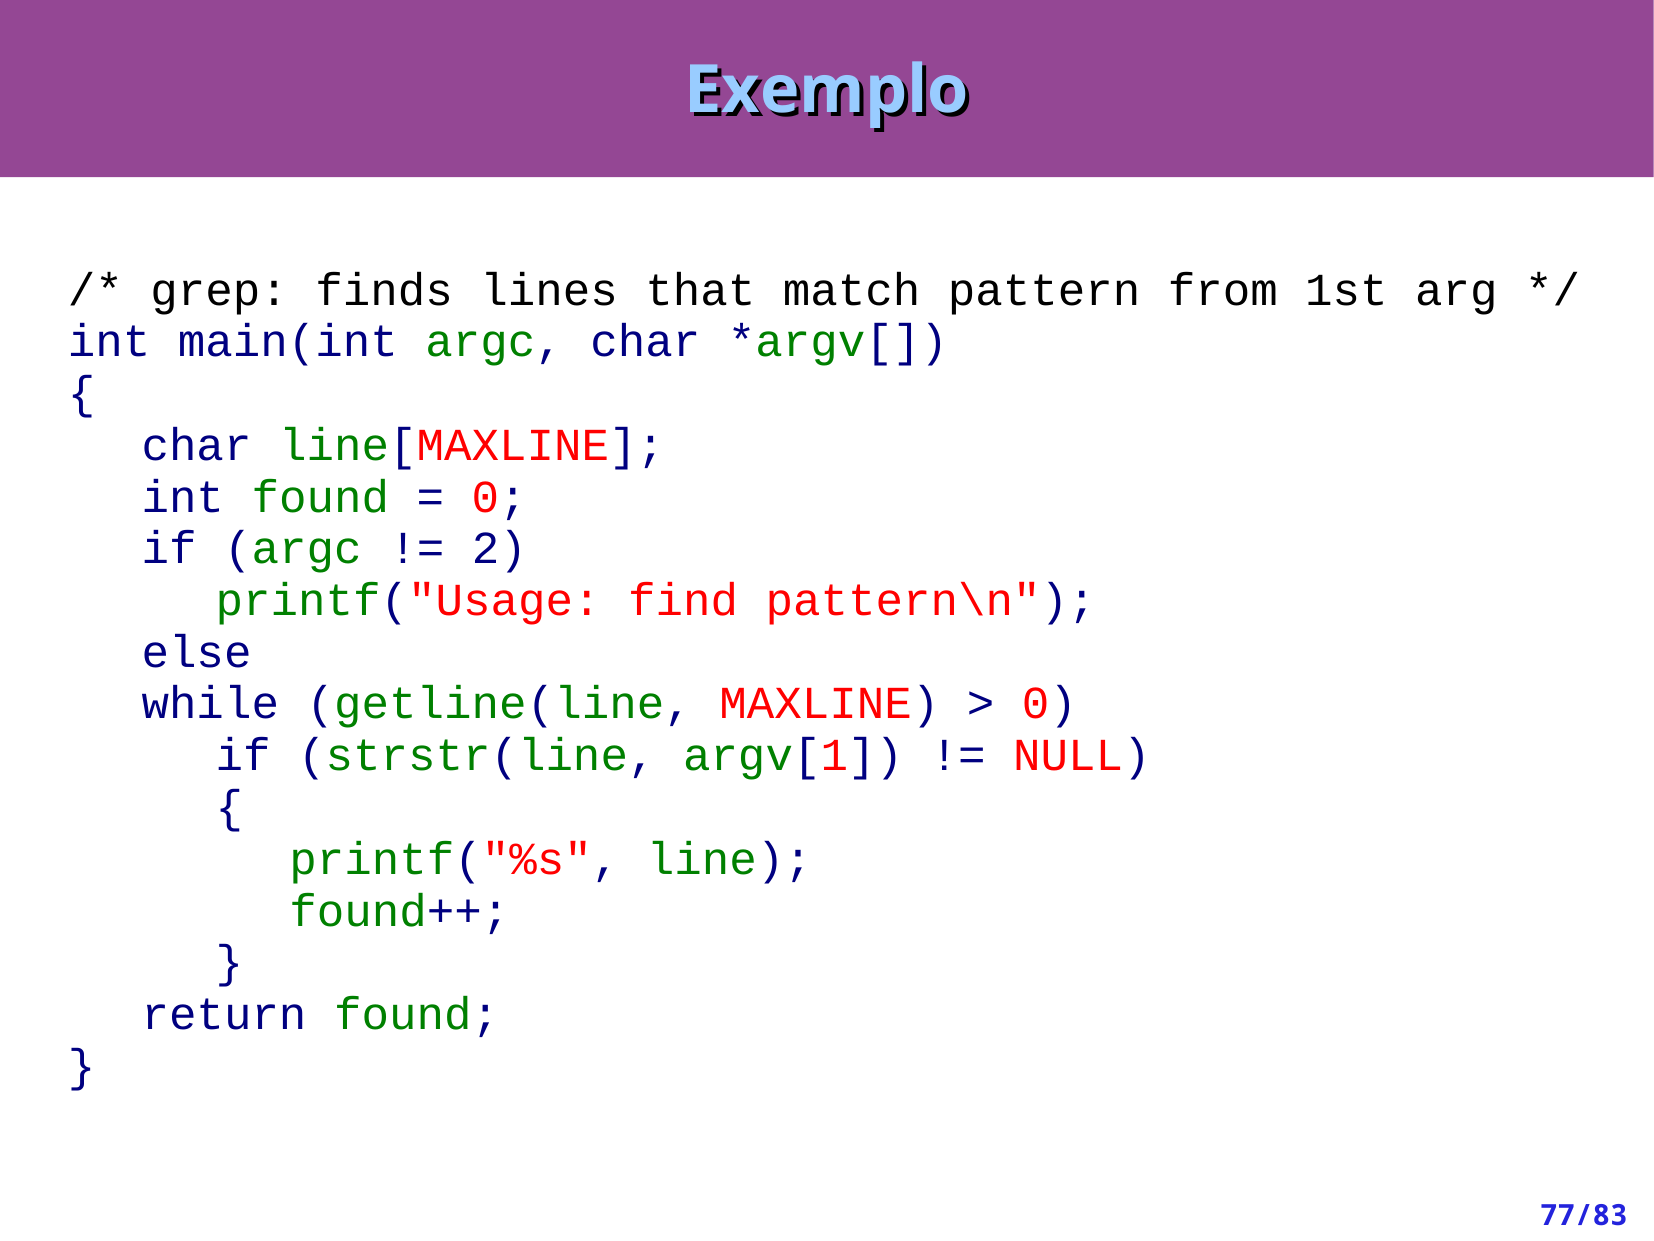

# Exemplo
/* grep: finds lines that match pattern from 1st arg */
int main(int argc, char *argv[])
{
	char line[MAXLINE];
	int found = 0;
	if (argc != 2)
		printf("Usage: find pattern\n");
	else
	while (getline(line, MAXLINE) > 0)
		if (strstr(line, argv[1]) != NULL)
		{
			printf("%s", line);
			found++;
		}
	return found;
}
77